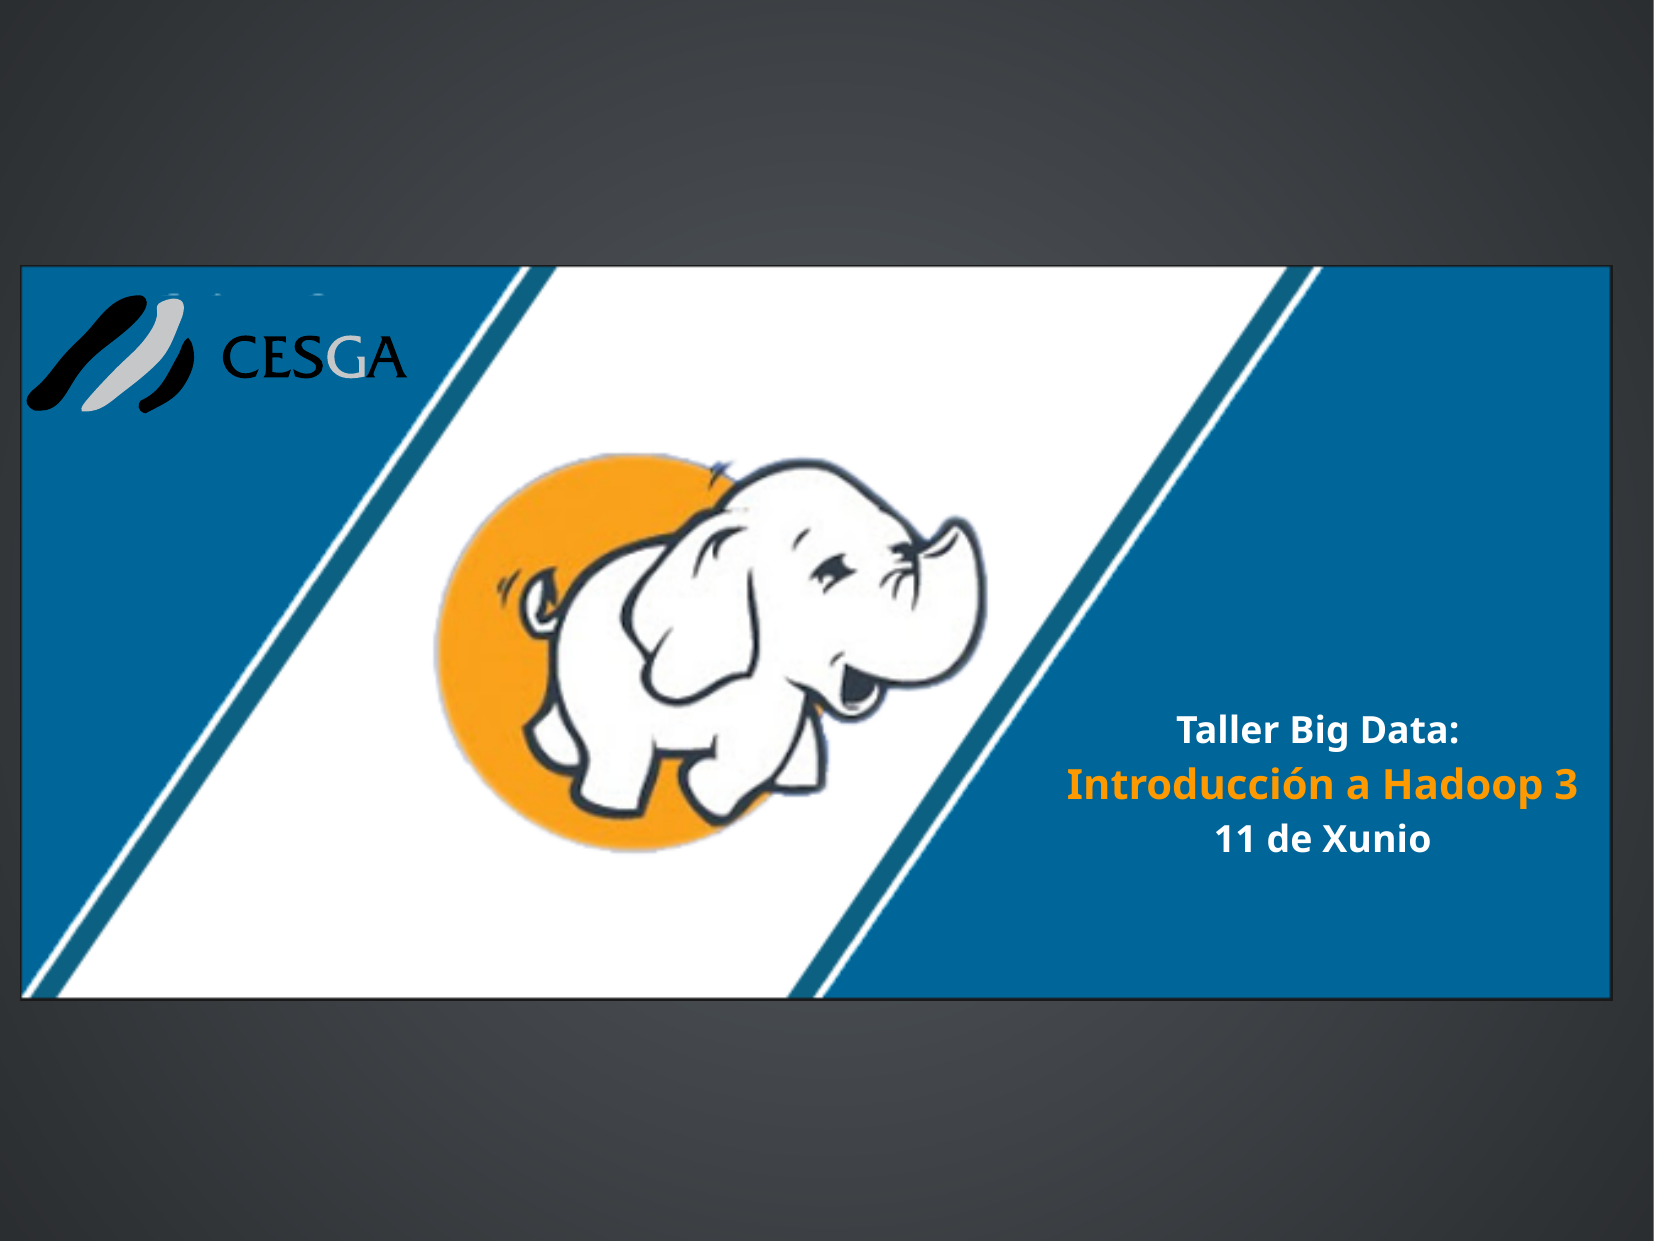

# Taller Big Data: Introducción a Hadoop 3 11 de Xunio